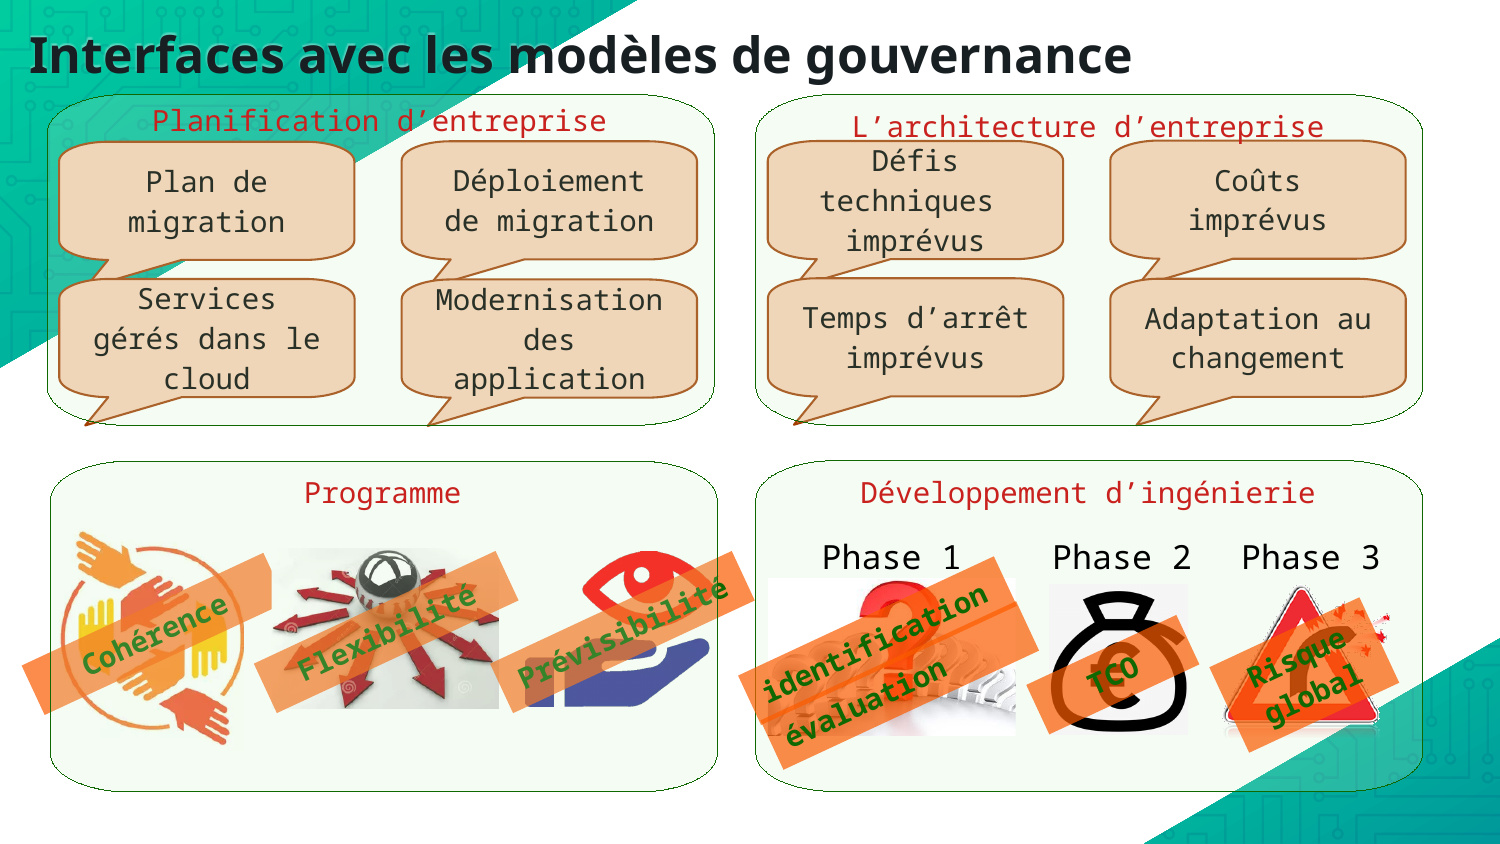

# Interfaces avec les modèles de gouvernance
Planification d’entreprise
Déploiement de migration
Plan de migration
Services gérés dans le cloud
Modernisation des application
L’architecture d’entreprise
Coûts imprévus
Défis techniques imprévus
Temps d’arrêt imprévus
Adaptation au changement
Développement d’ingénierie
Programme
Cohérence
Phase 1
Phase 2
Phase 3
Flexibilité
Prévisibilité
identification
Risque global
TCO
évaluation